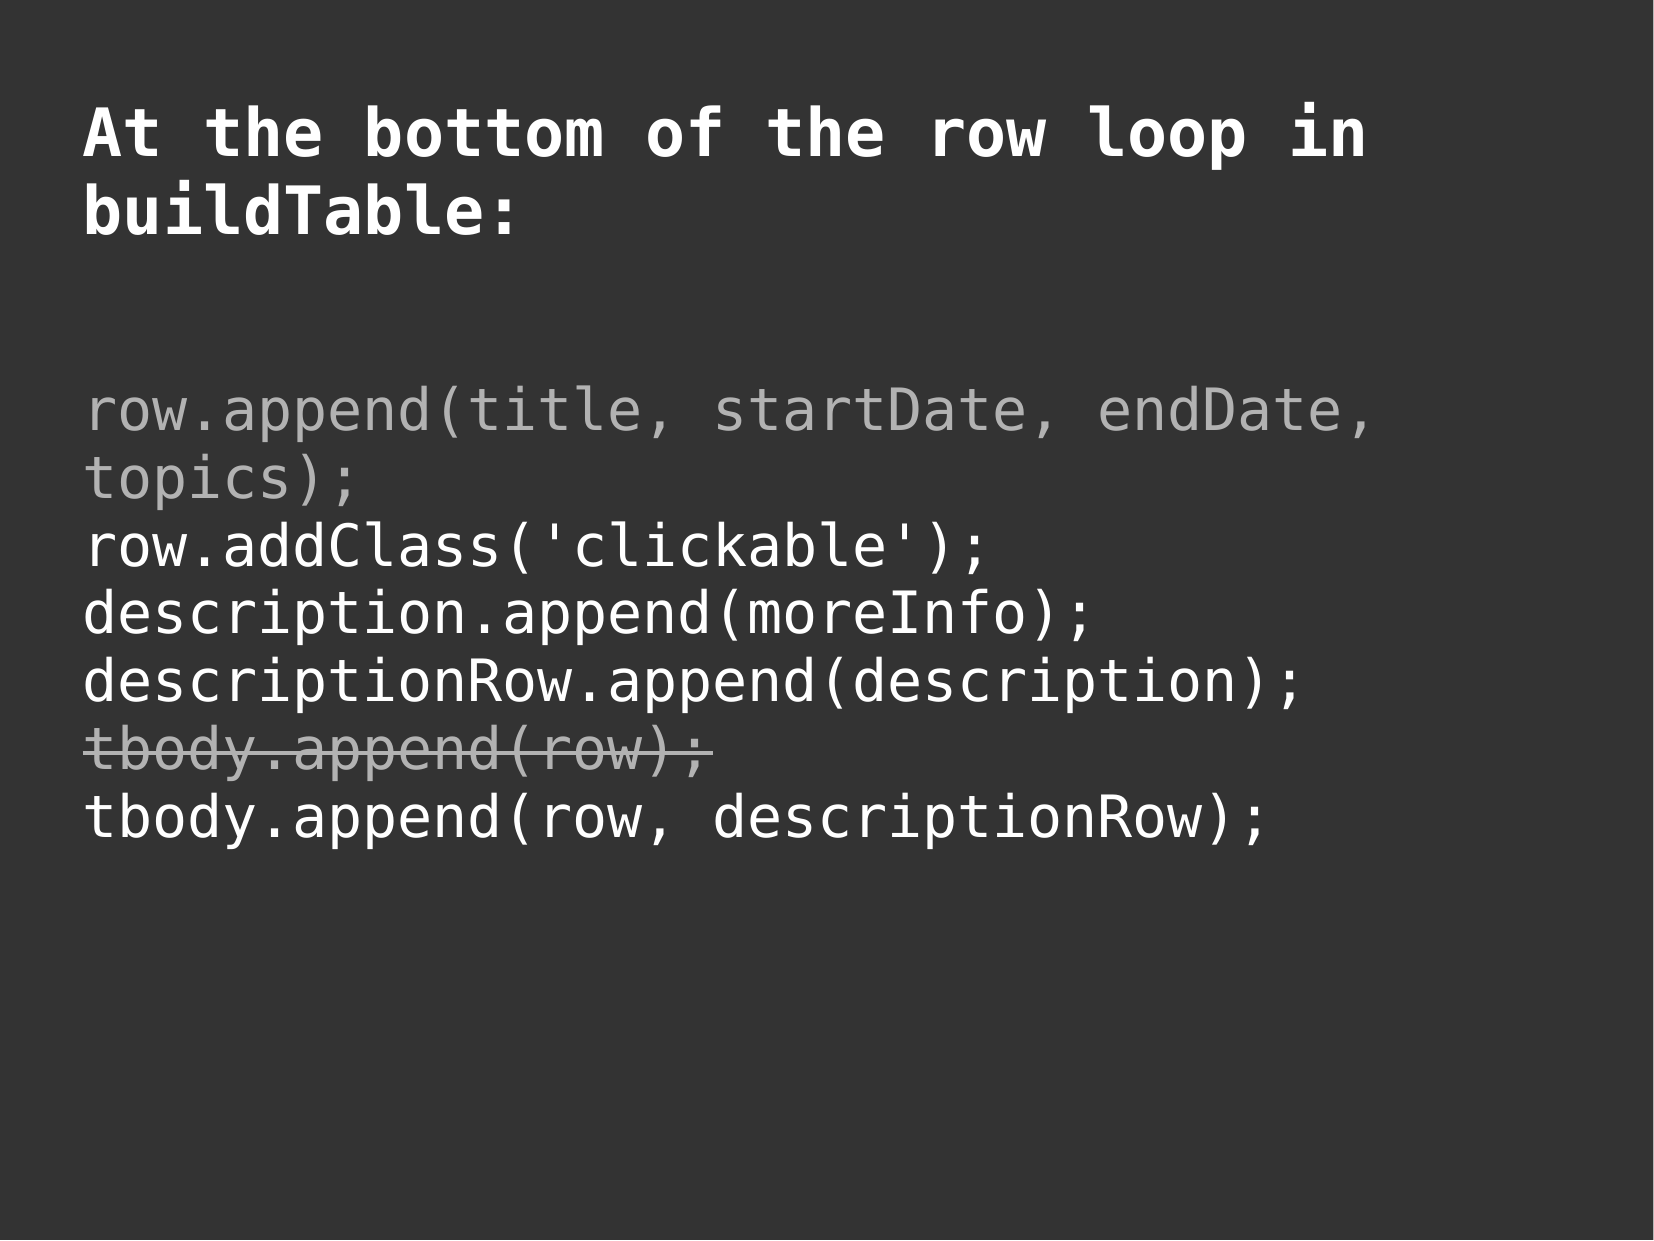

# At the bottom of the row loop in buildTable:
row.append(title, startDate, endDate, topics);
row.addClass('clickable');
description.append(moreInfo);
descriptionRow.append(description);
tbody.append(row);
tbody.append(row, descriptionRow);